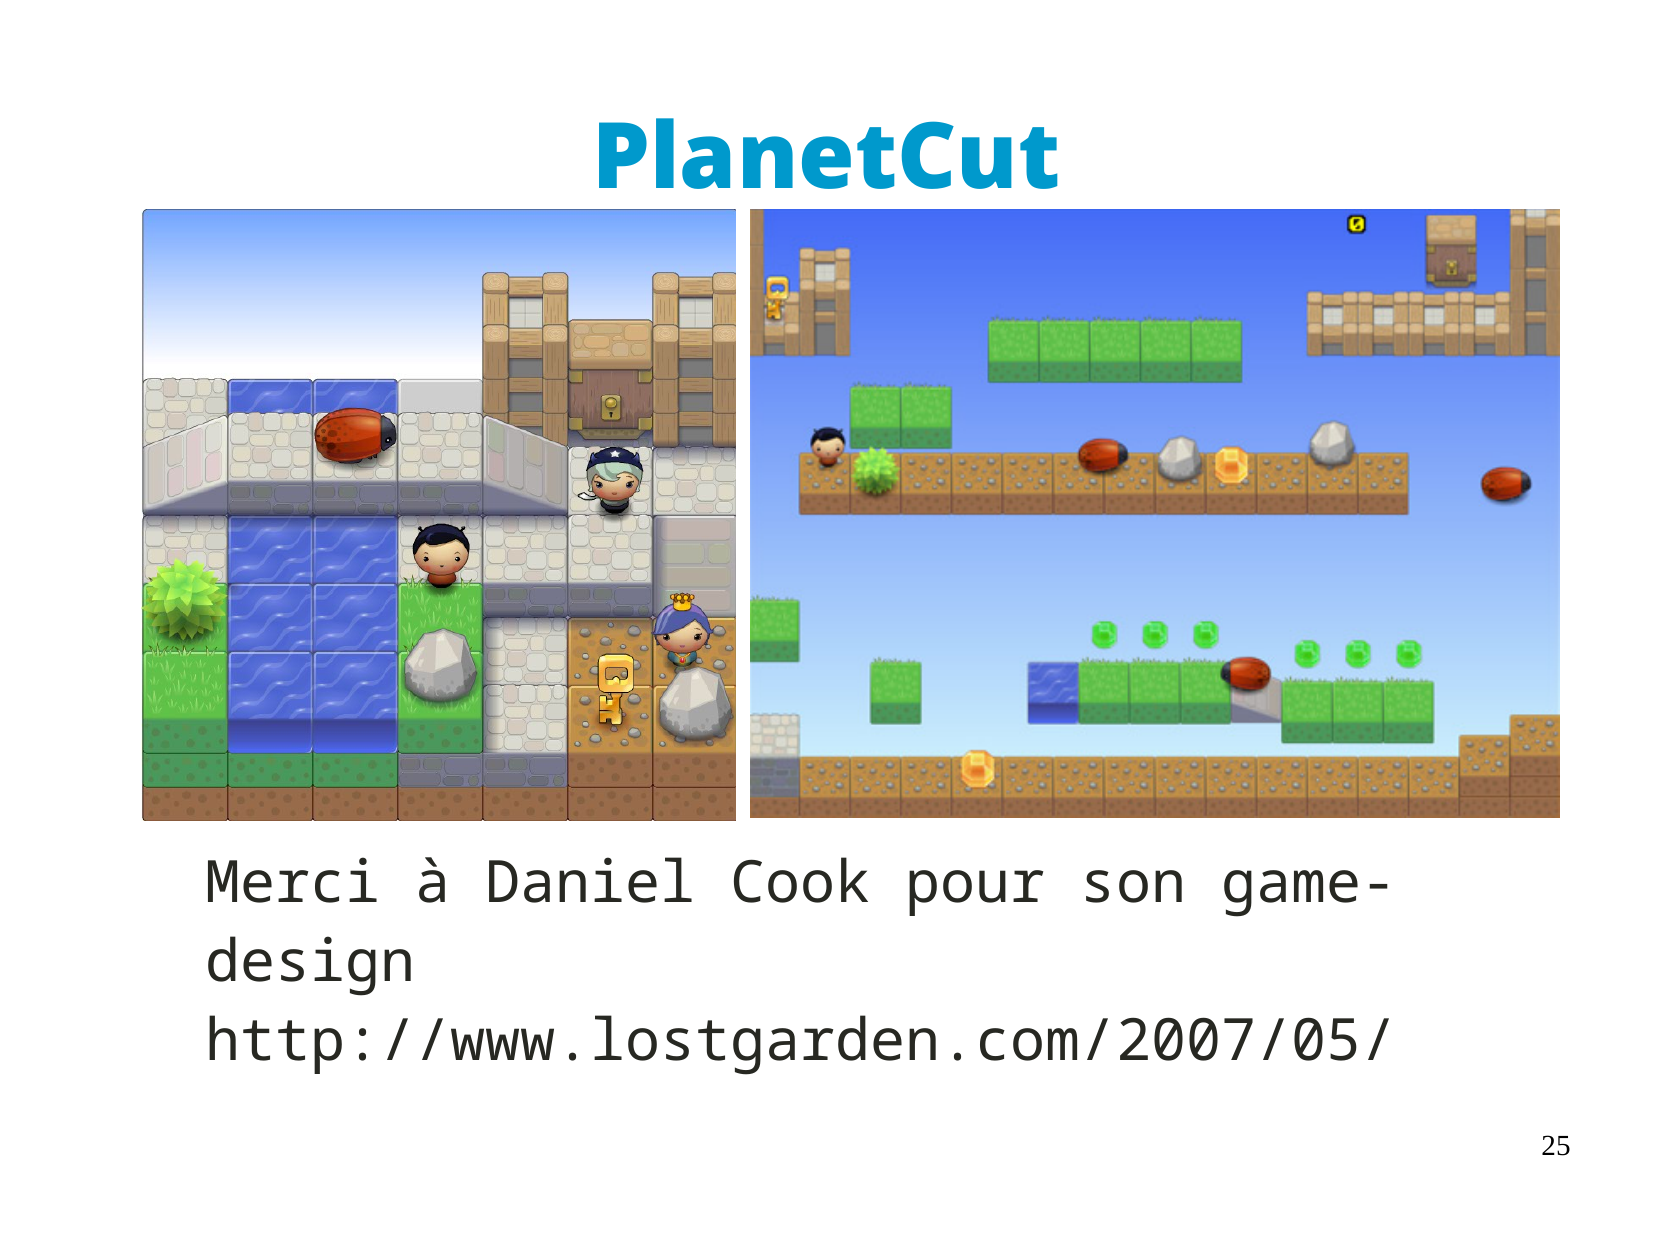

# PlanetCut
Merci à Daniel Cook pour son game-design http://www.lostgarden.com/2007/05/
25